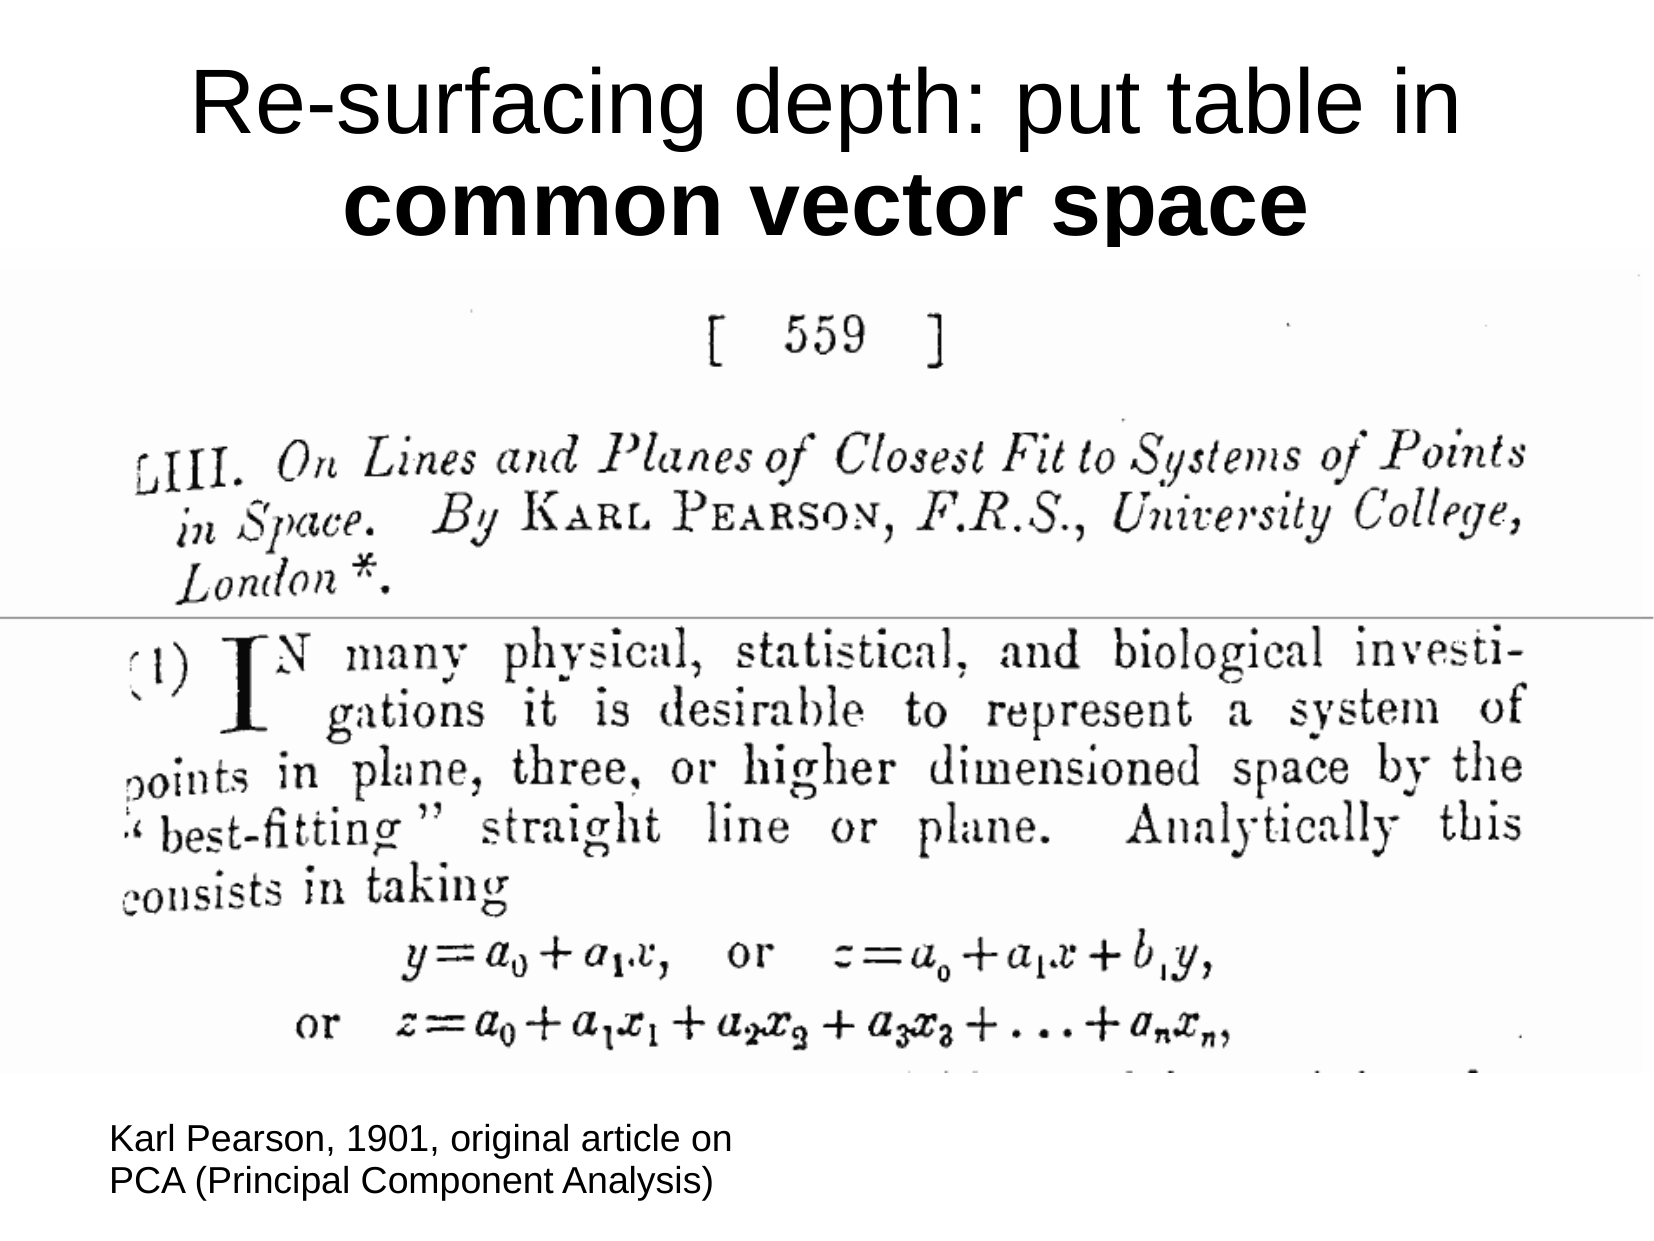

# Re-surfacing depth: put table in common vector space
Karl Pearson, 1901, original article on PCA (Principal Component Analysis)